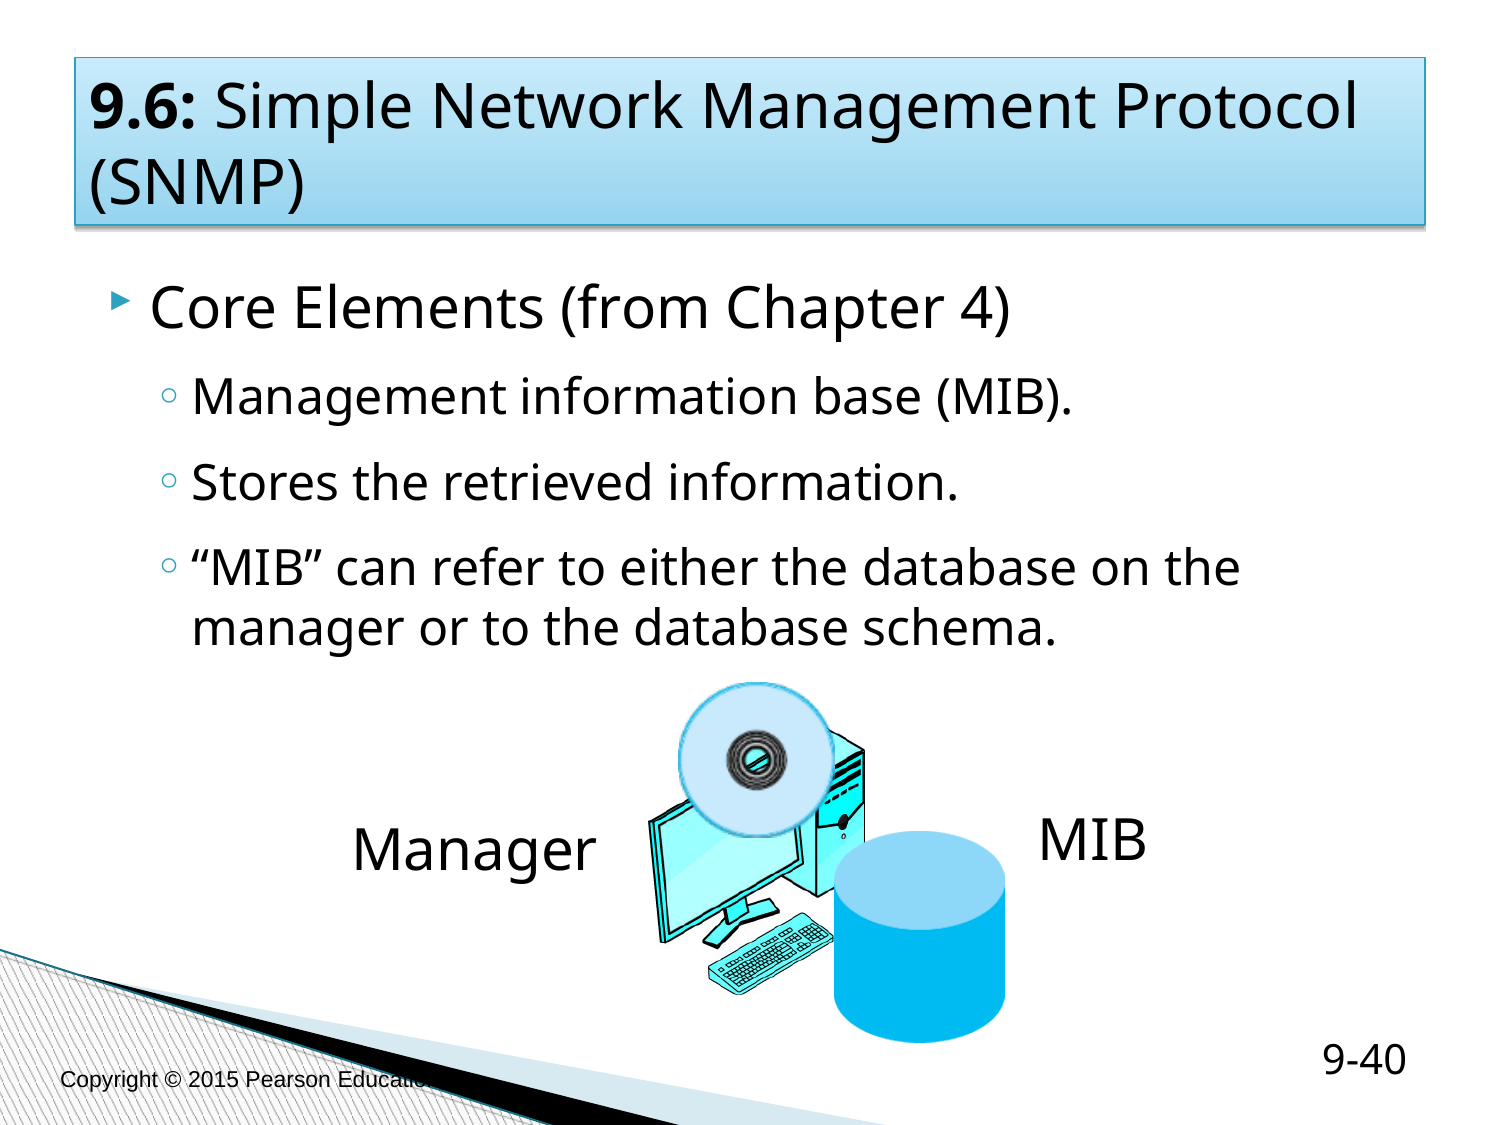

9.6: Simple Network Management Protocol (SNMP)
# Core Elements (from Chapter 4)
Management information base (MIB).
Stores the retrieved information.
“MIB” can refer to either the database on the manager or to the database schema.
MIB
Manager
Copyright © 2015 Pearson Education, Inc.